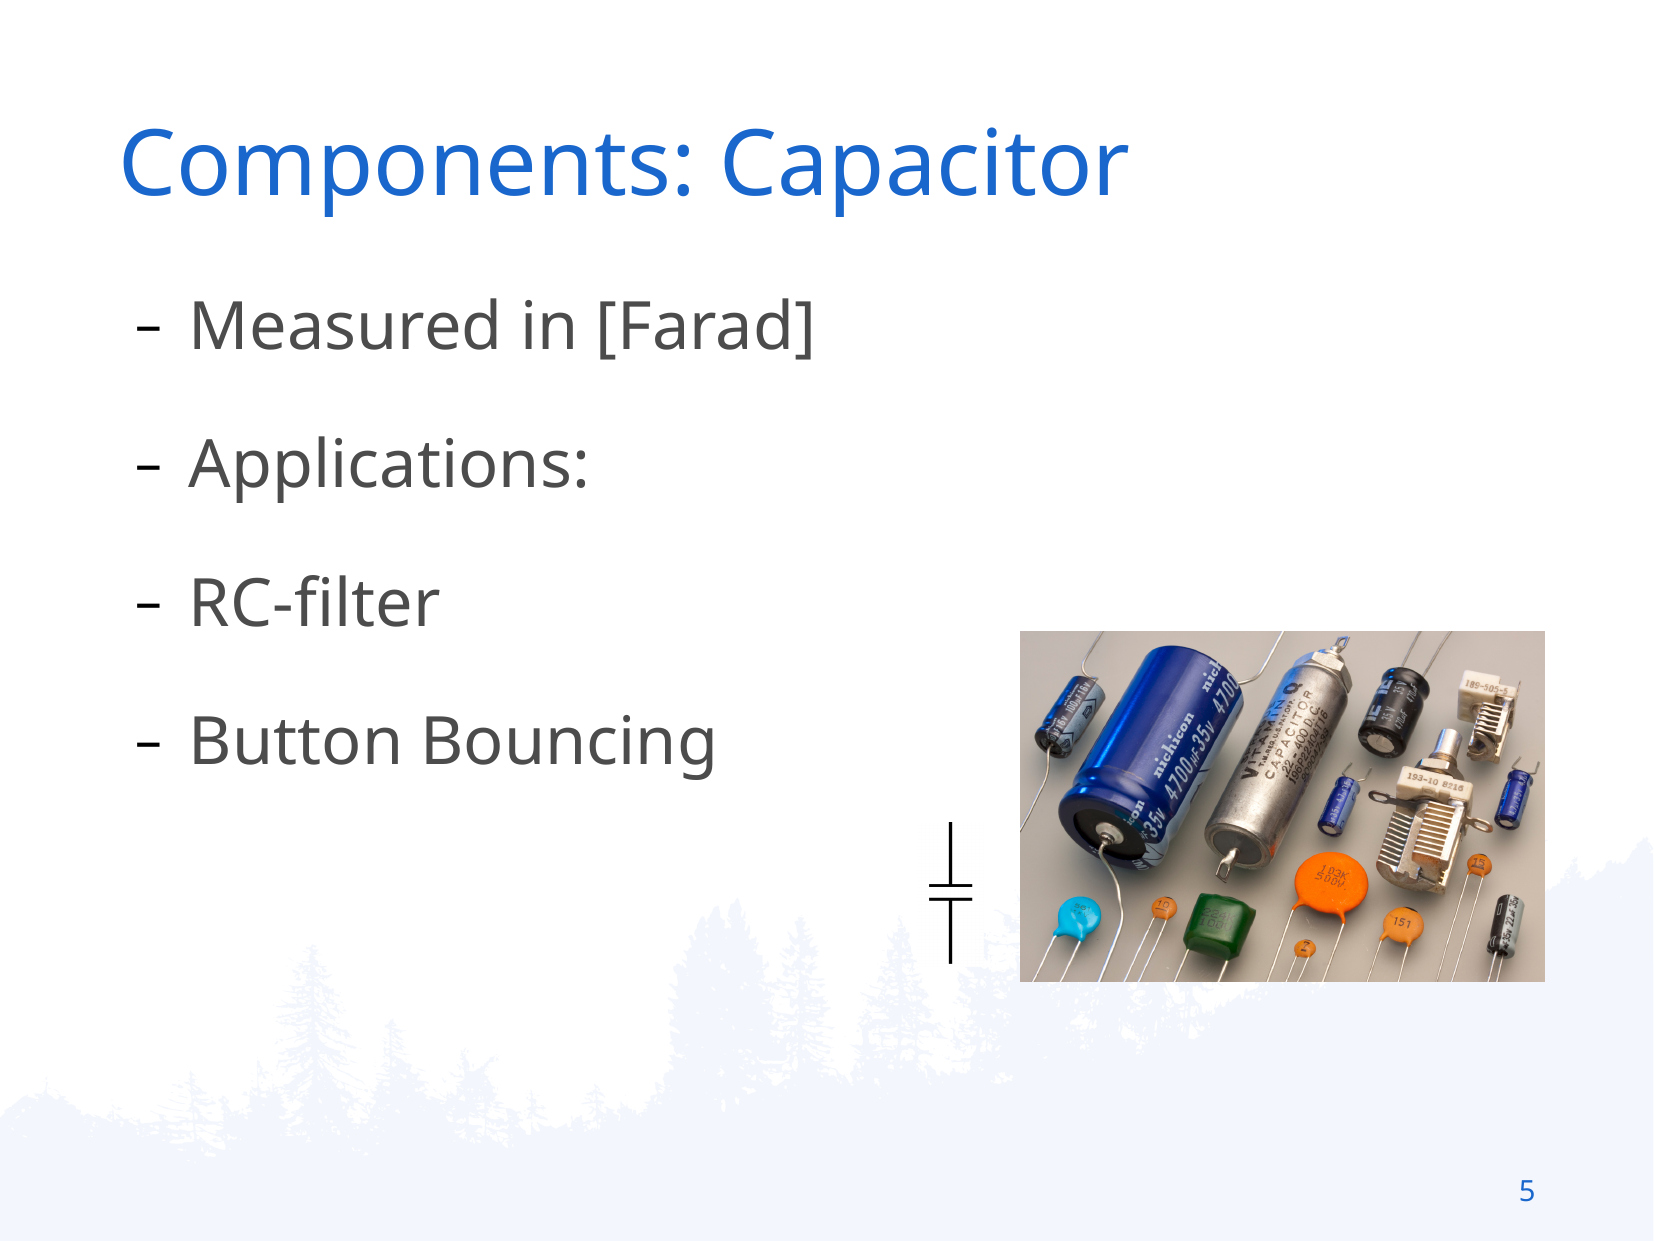

# Components: Capacitor
Measured in [Farad]
Applications:
RC-filter
Button Bouncing
5